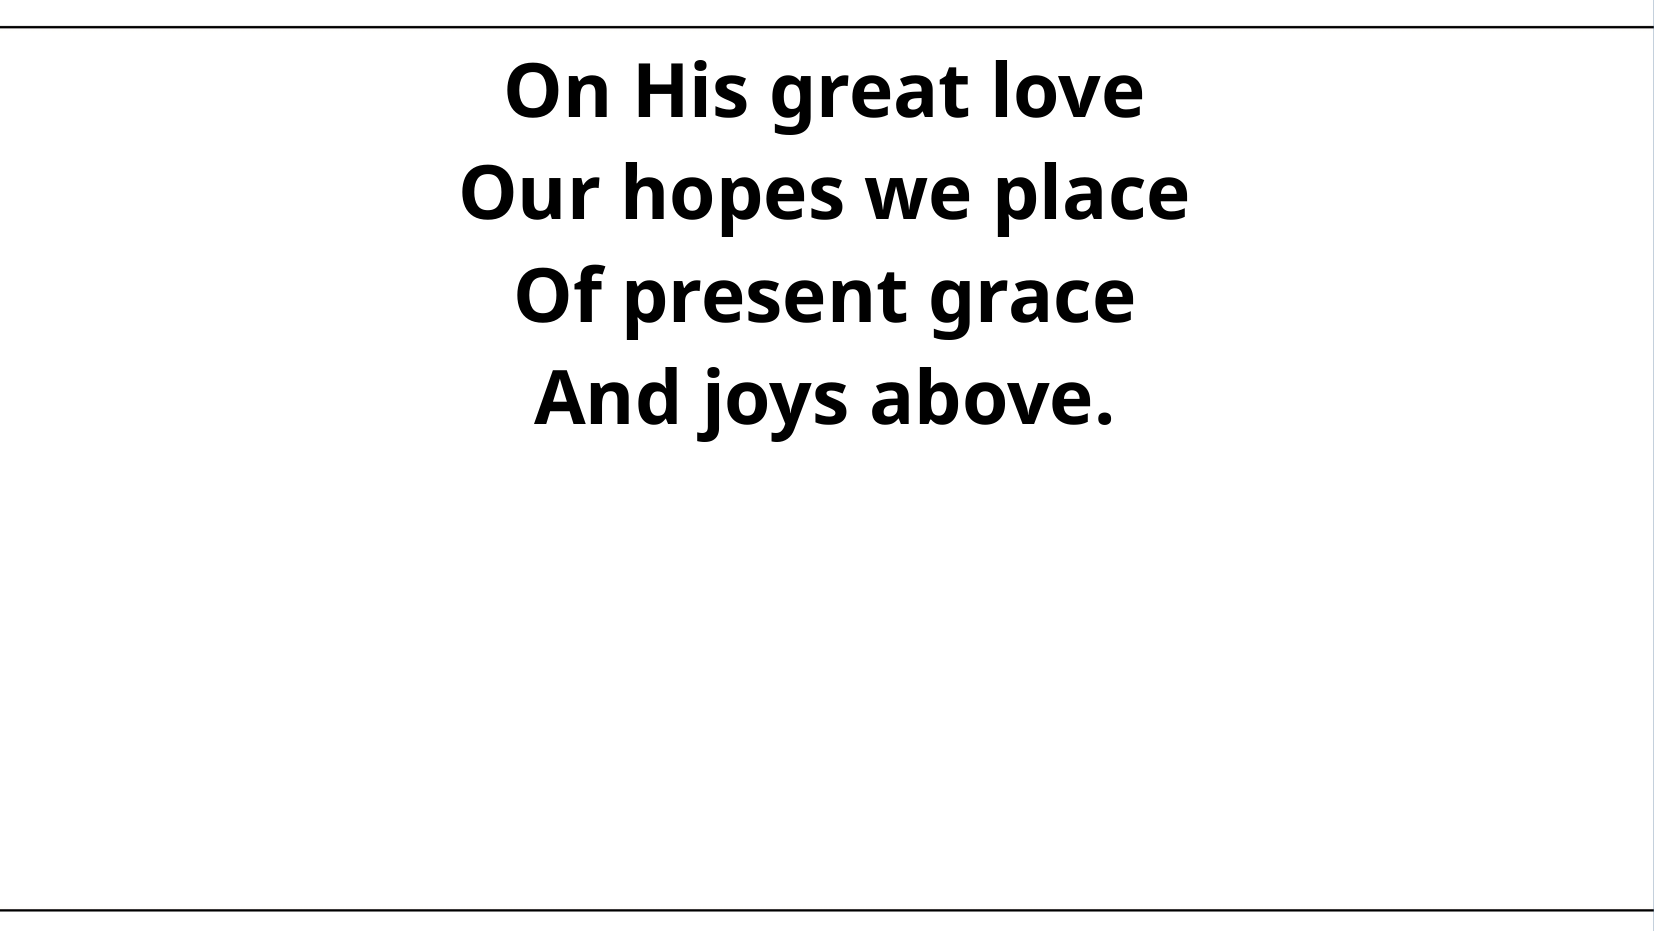

On His great love
Our hopes we place
Of present grace
And joys above.